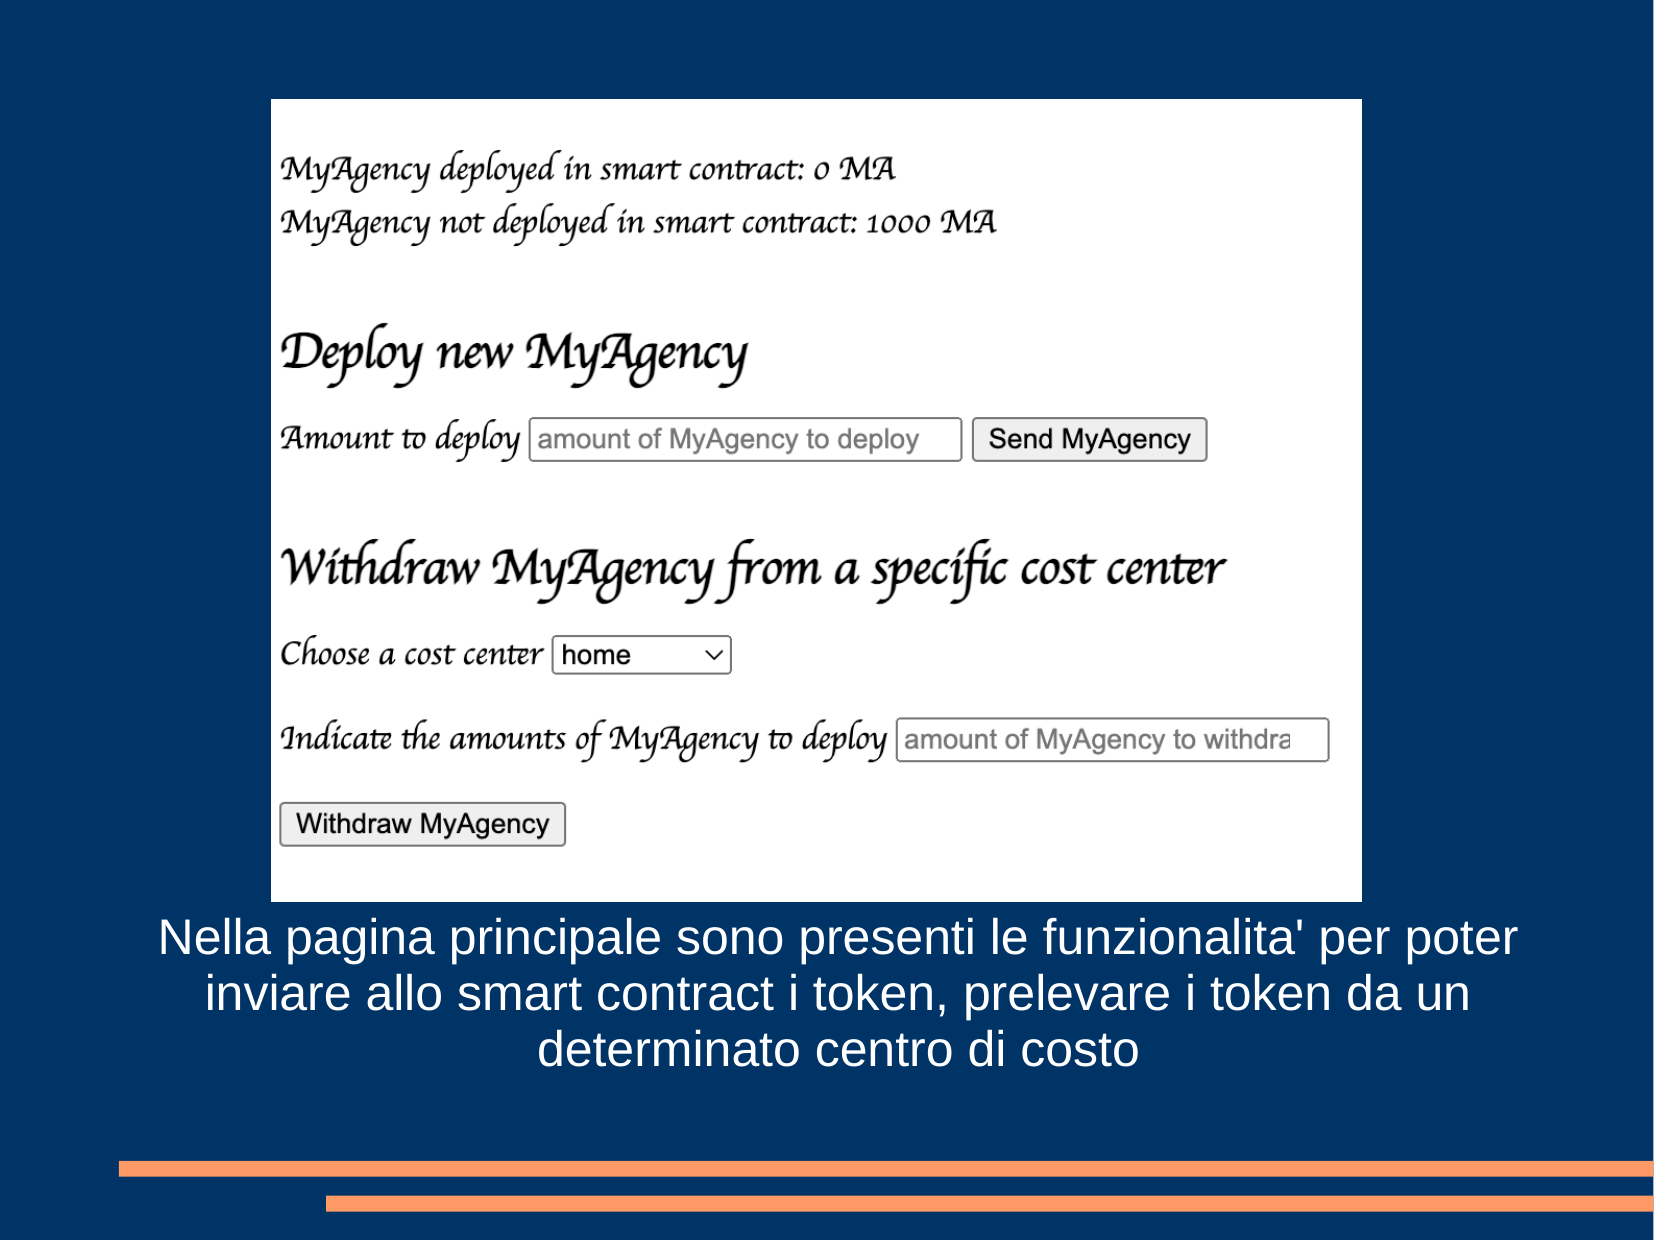

Nella pagina principale sono presenti le funzionalita' per poter inviare allo smart contract i token, prelevare i token da un determinato centro di costo